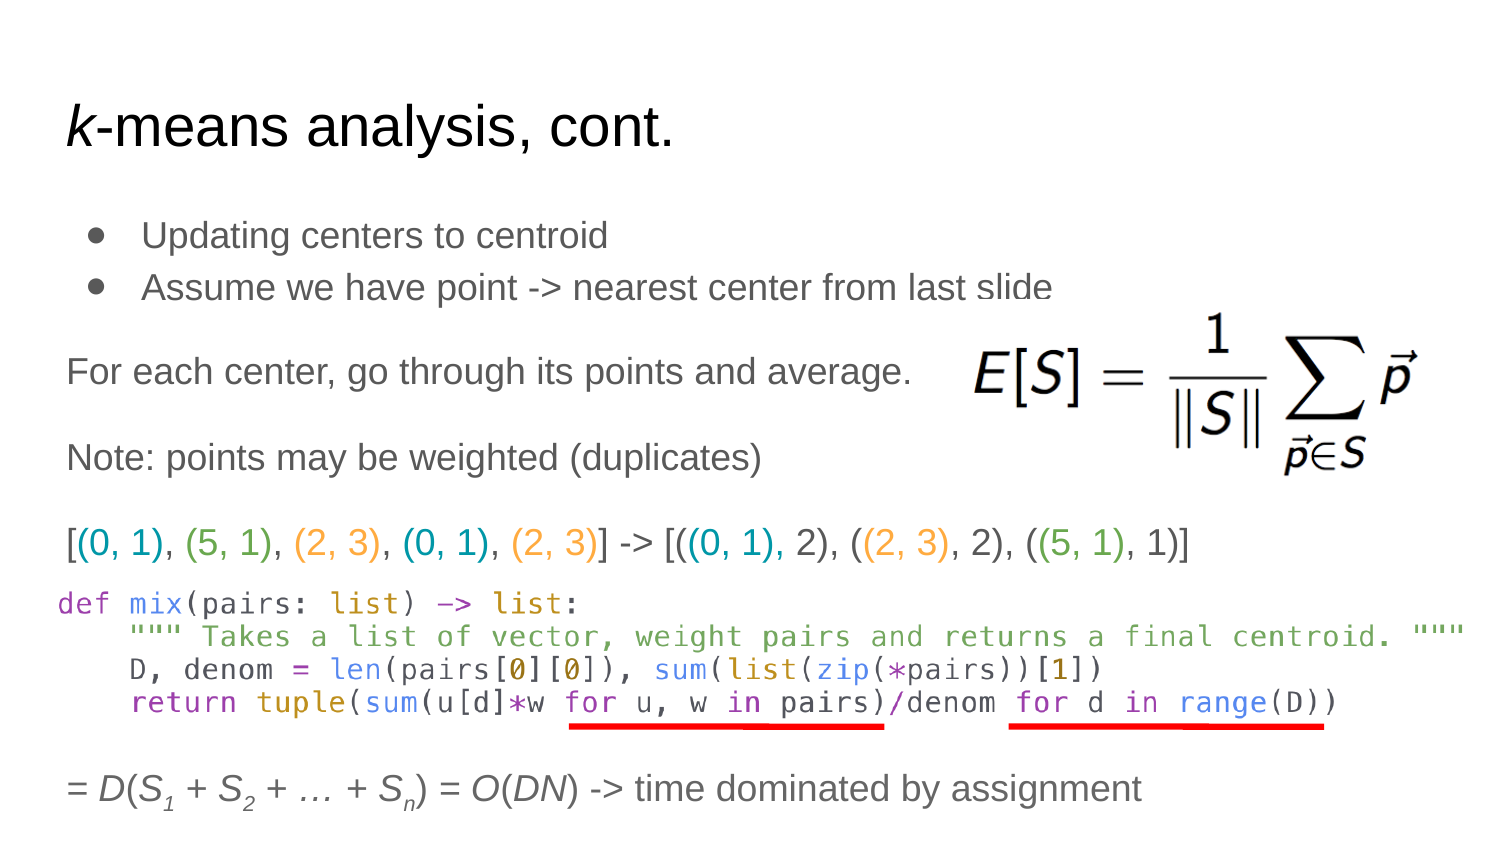

# k-means analysis, cont.
Updating centers to centroid
Assume we have point -> nearest center from last slide
For each center, go through its points and average.
Note: points may be weighted (duplicates)
[(0, 1), (5, 1), (2, 3), (0, 1), (2, 3)] -> [((0, 1), 2), ((2, 3), 2), ((5, 1), 1)]
= D(S1 + S2 + … + Sn) = O(DN) -> time dominated by assignment